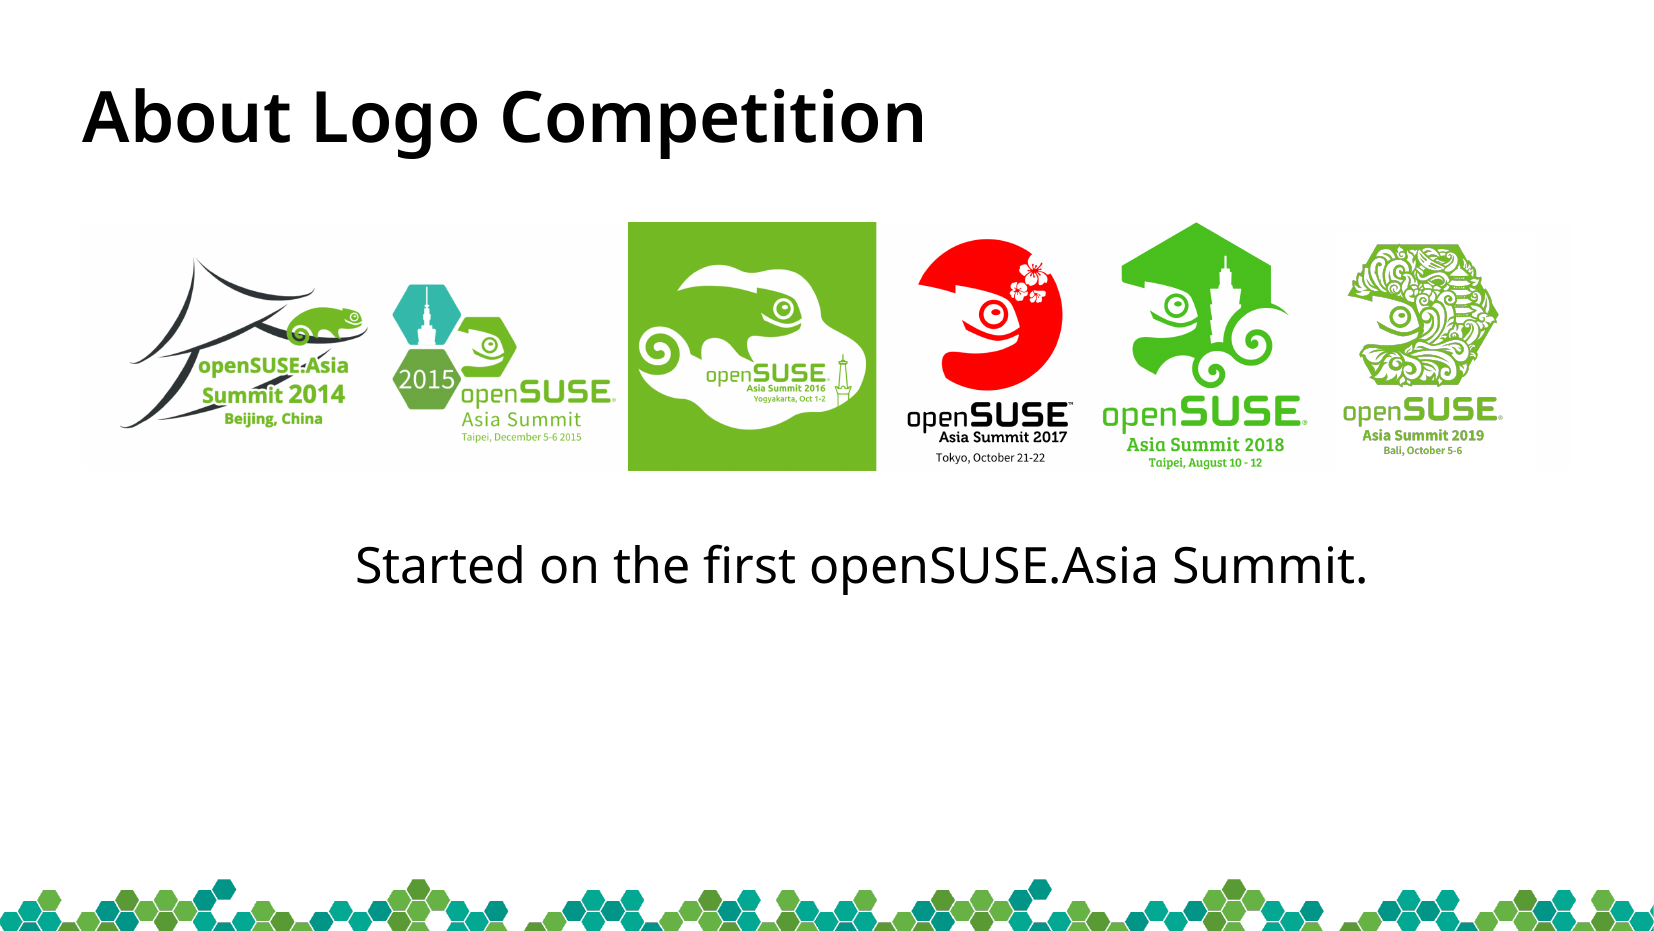

# About Logo Competition
Started on the first openSUSE.Asia Summit.